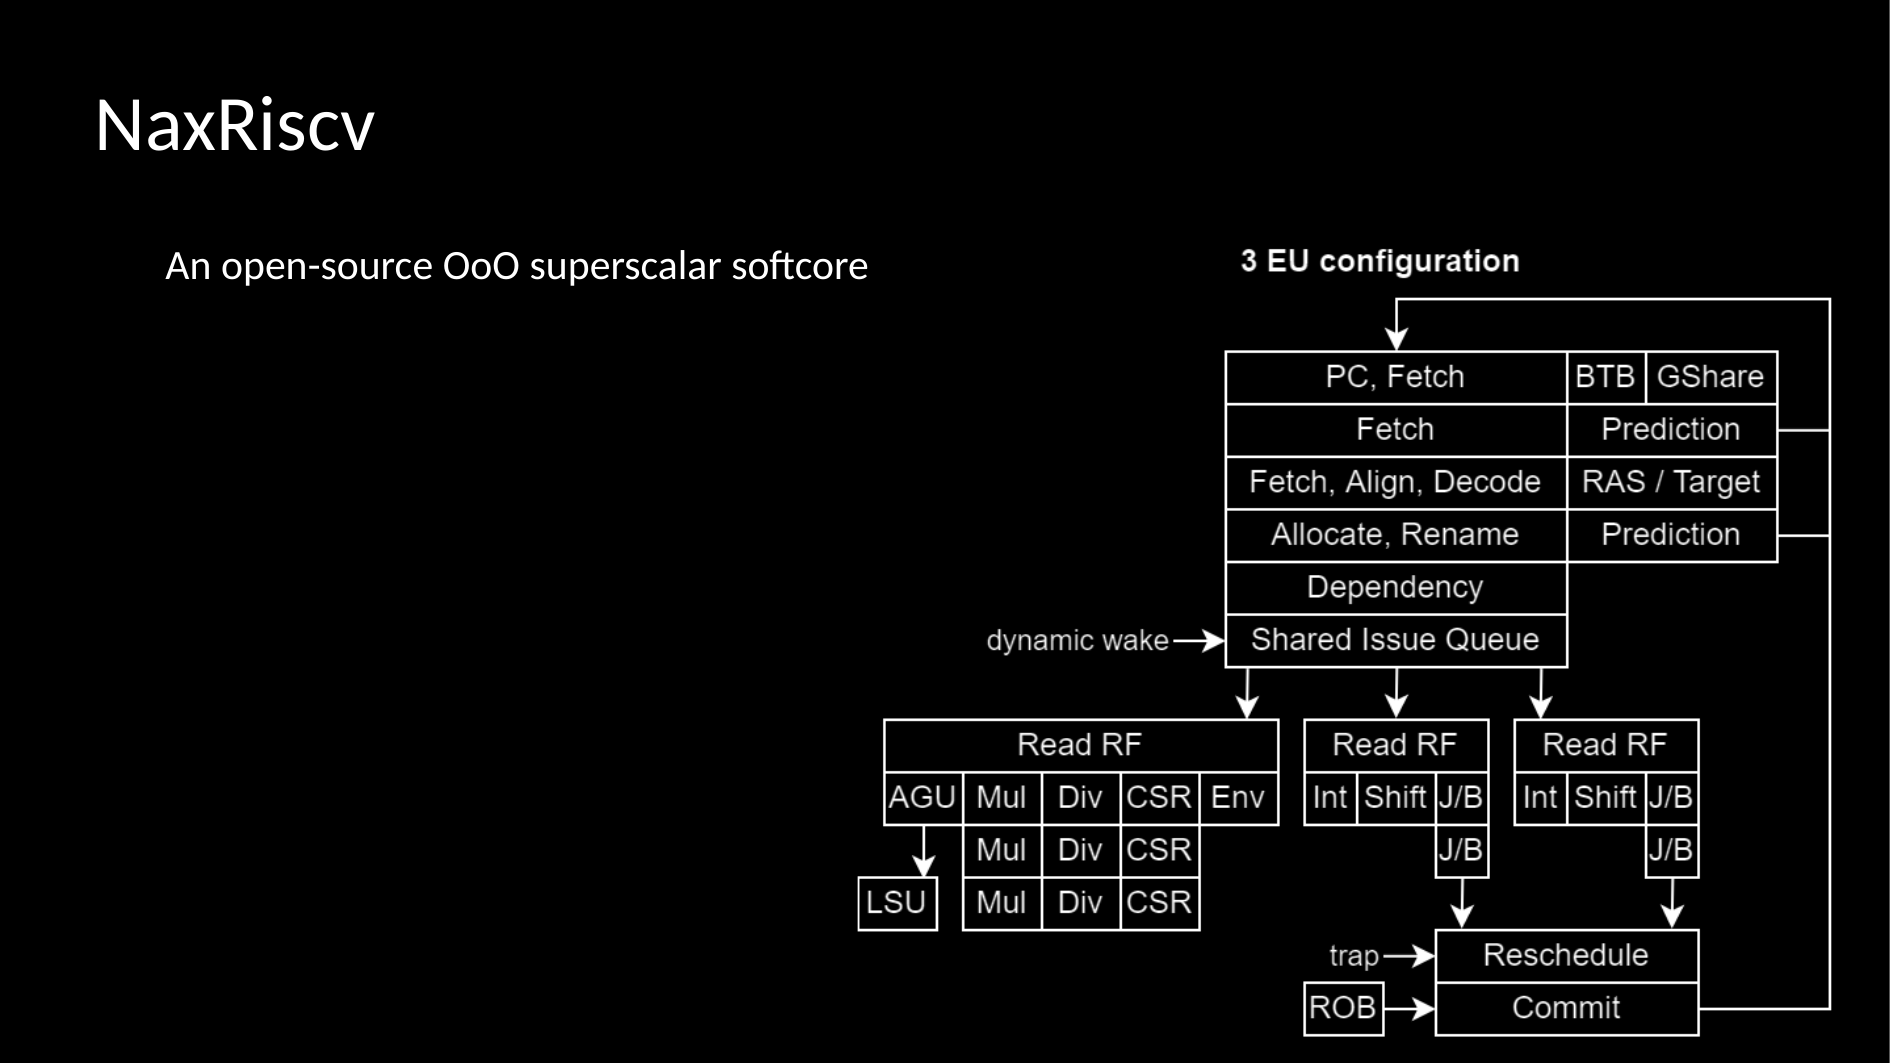

# NaxRiscv
An open-source OoO superscalar softcore